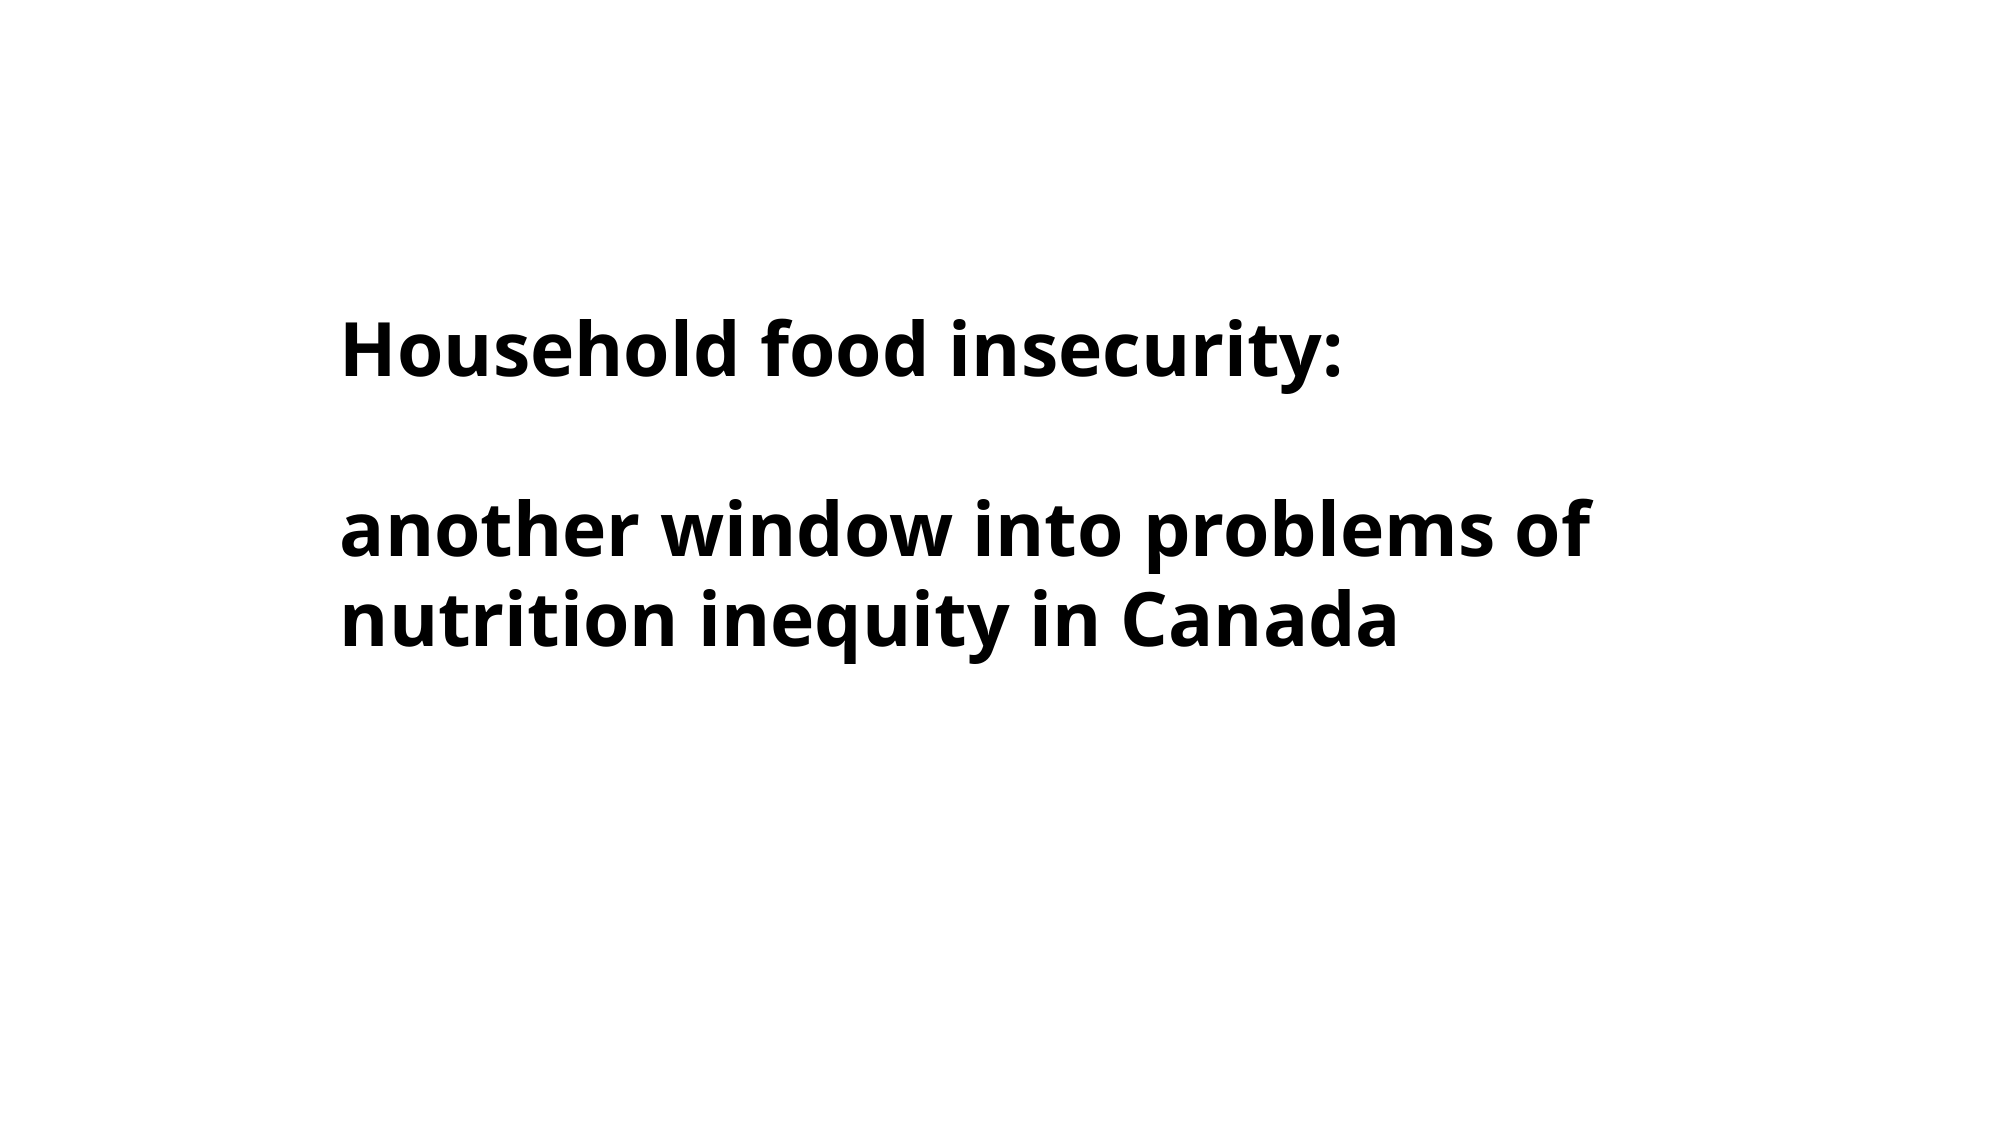

# Household food insecurity: another window into problems of nutrition inequity in Canada